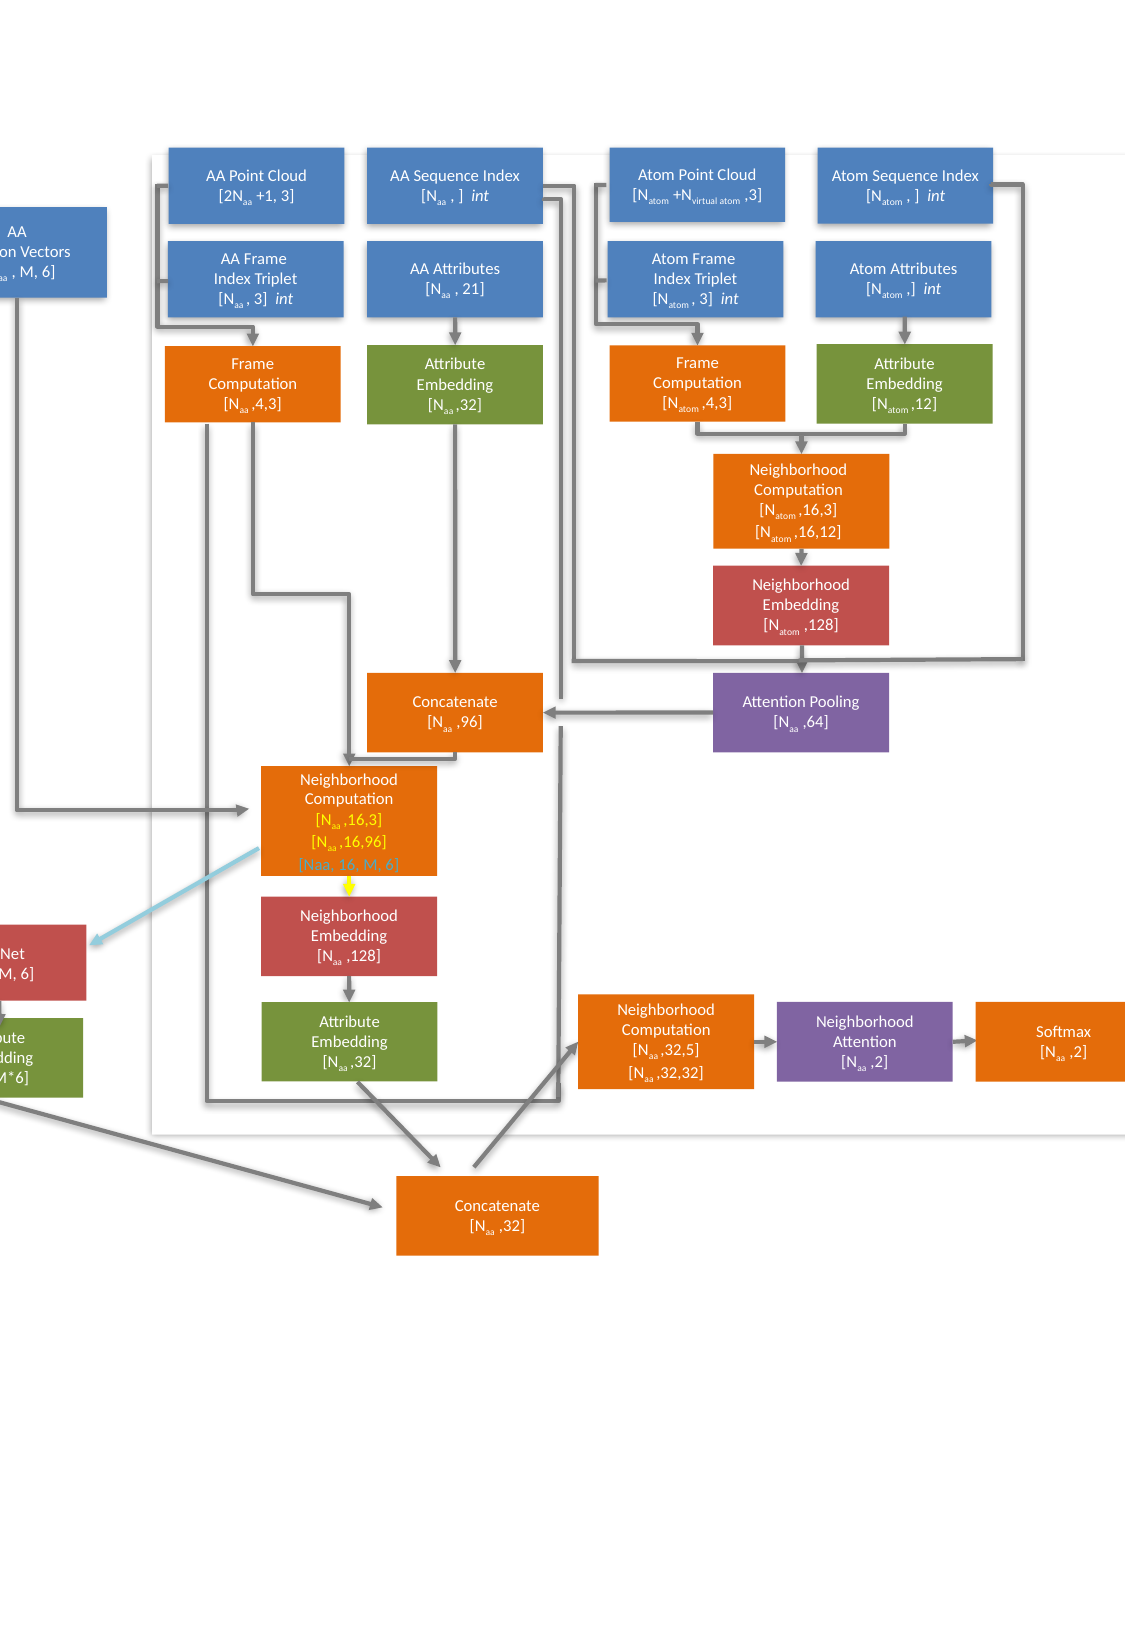

AA Point Cloud
[2Naa +1, 3]
AA Sequence Index
[Naa , ] int
Atom Point Cloud
[Natom +Nvirtual atom ,3]
Atom Sequence Index
[Natom , ] int
AA
Motion Vectors
[Naa , M, 6]
AA Frame
Index Triplet
[Naa , 3] int
AA Attributes
[Naa , 21]
Atom Frame
Index Triplet
[Natom , 3] int
Atom Attributes
[Natom ,] int
Attribute
Embedding
[Natom ,12]
Attribute
Embedding
[Naa ,32]
Frame
Computation
[Natom ,4,3]
Frame
Computation
[Naa ,4,3]
Neighborhood Computation
[Natom ,16,3]
[Natom ,16,12]
Neighborhood
Embedding
[Natom ,128]
Concatenate
[Naa ,96]
Attention Pooling
[Naa ,64]
Neighborhood
Computation
[Naa ,16,3]
[Naa ,16,96]
[Naa, 16, M, 6]
Neighborhood
Embedding
[Naa ,128]
SignNet
[Naa,M, 6]
Neighborhood
Computation
[Naa ,32,5]
[Naa ,32,32]
Neighborhood
Attention
[Naa ,2]
Softmax
[Naa ,2]
Attribute
Embedding
[Naa ,32]
Attribute
Embedding
[Naa ,M*6]
Concatenate
[Naa ,32]